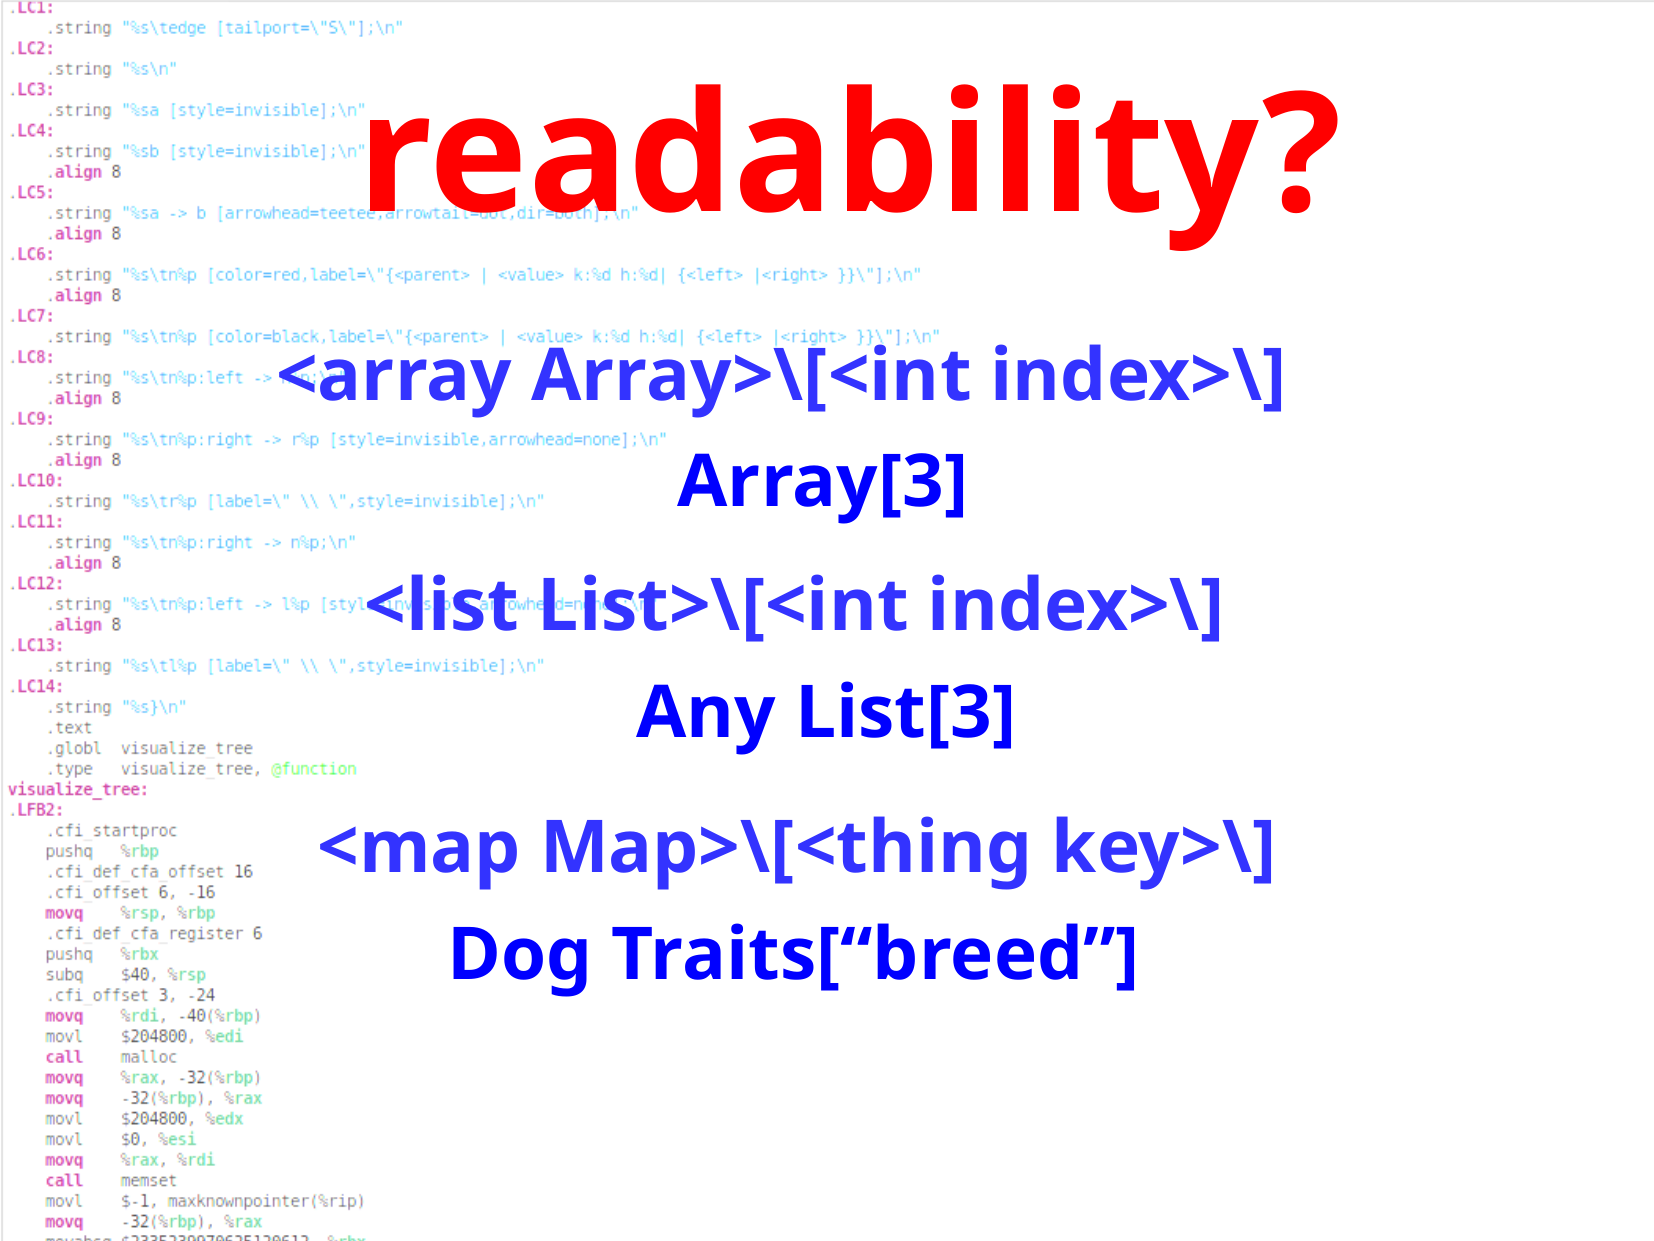

readability?
<array Array>\[<int index>\]
Array[3]
<list List>\[<int index>\]
Any List[3]
<map Map>\[<thing key>\]
Dog Traits[“breed”]